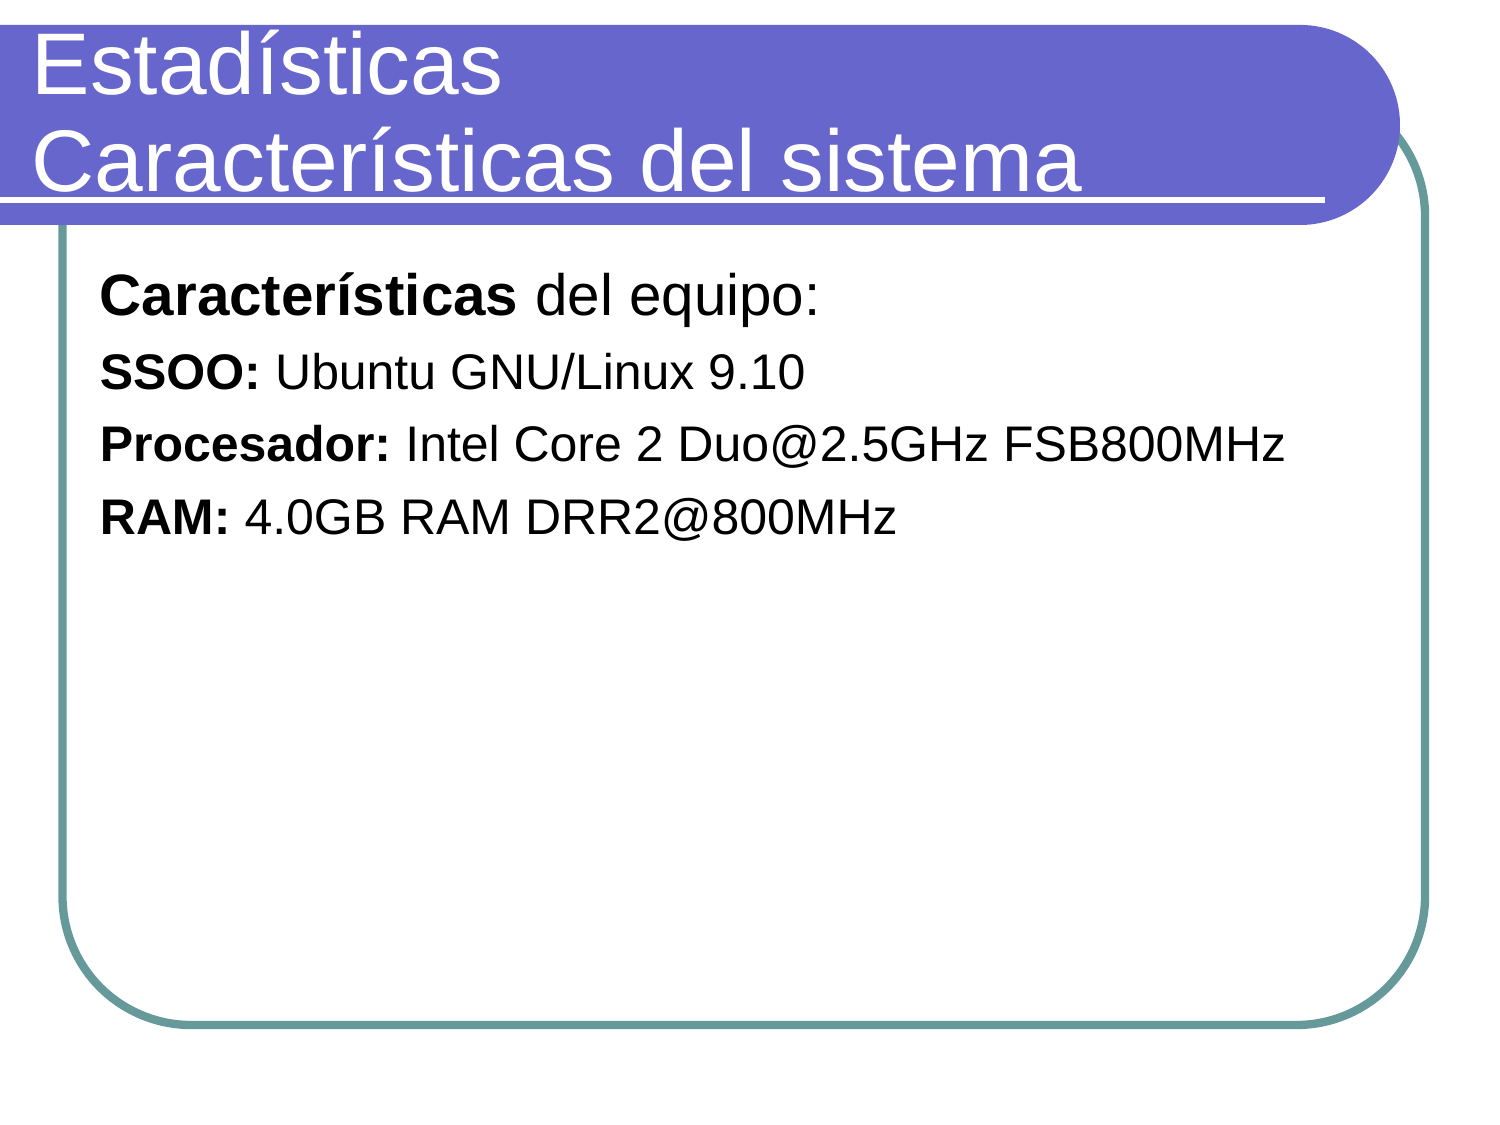

# Estadísticas Características del sistema
Características del equipo:
SSOO: Ubuntu GNU/Linux 9.10
Procesador: Intel Core 2 Duo@2.5GHz FSB800MHz
RAM: 4.0GB RAM DRR2@800MHz